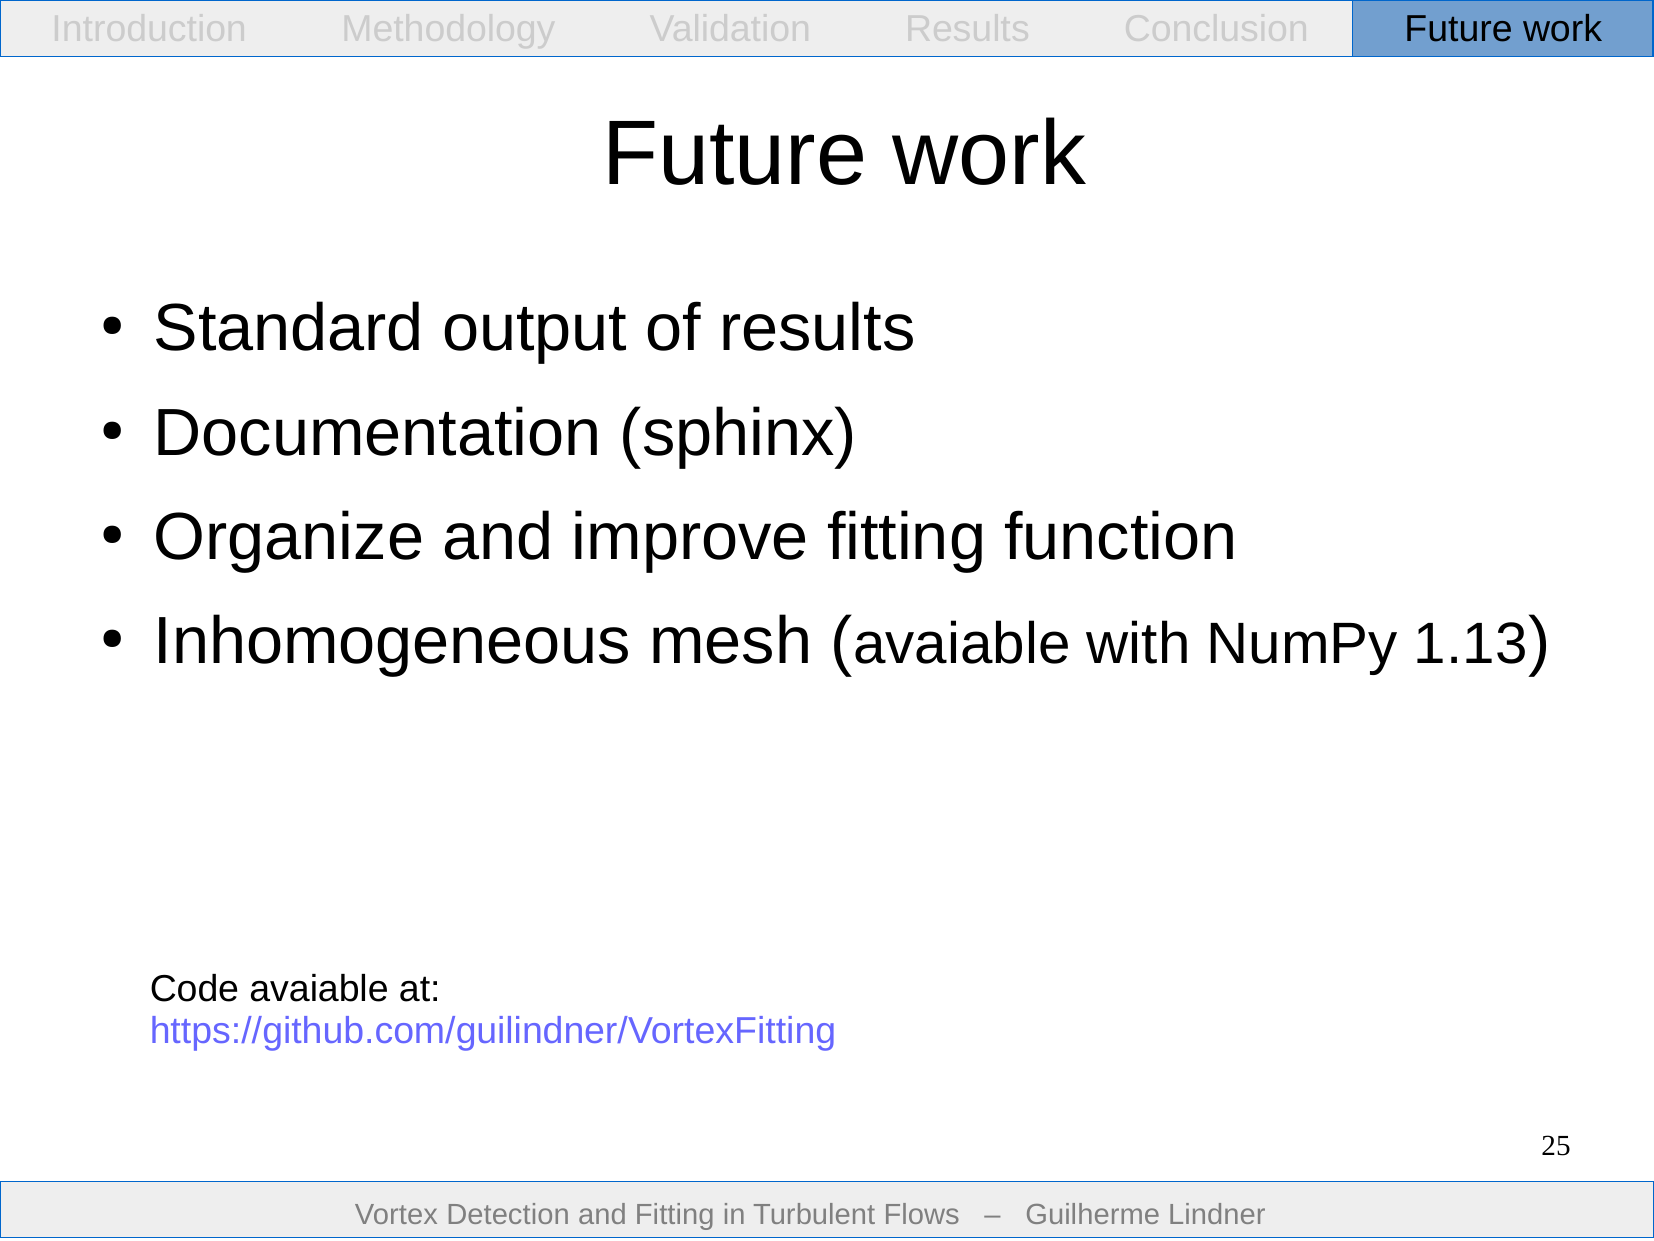

Introduction Methodology Validation Results Conclusion Future work
# Future work
Standard output of results
Documentation (sphinx)
Organize and improve fitting function
Inhomogeneous mesh (avaiable with NumPy 1.13)
Code avaiable at:
https://github.com/guilindner/VortexFitting
25
Vortex Detection and Fitting in Turbulent Flows – Guilherme Lindner